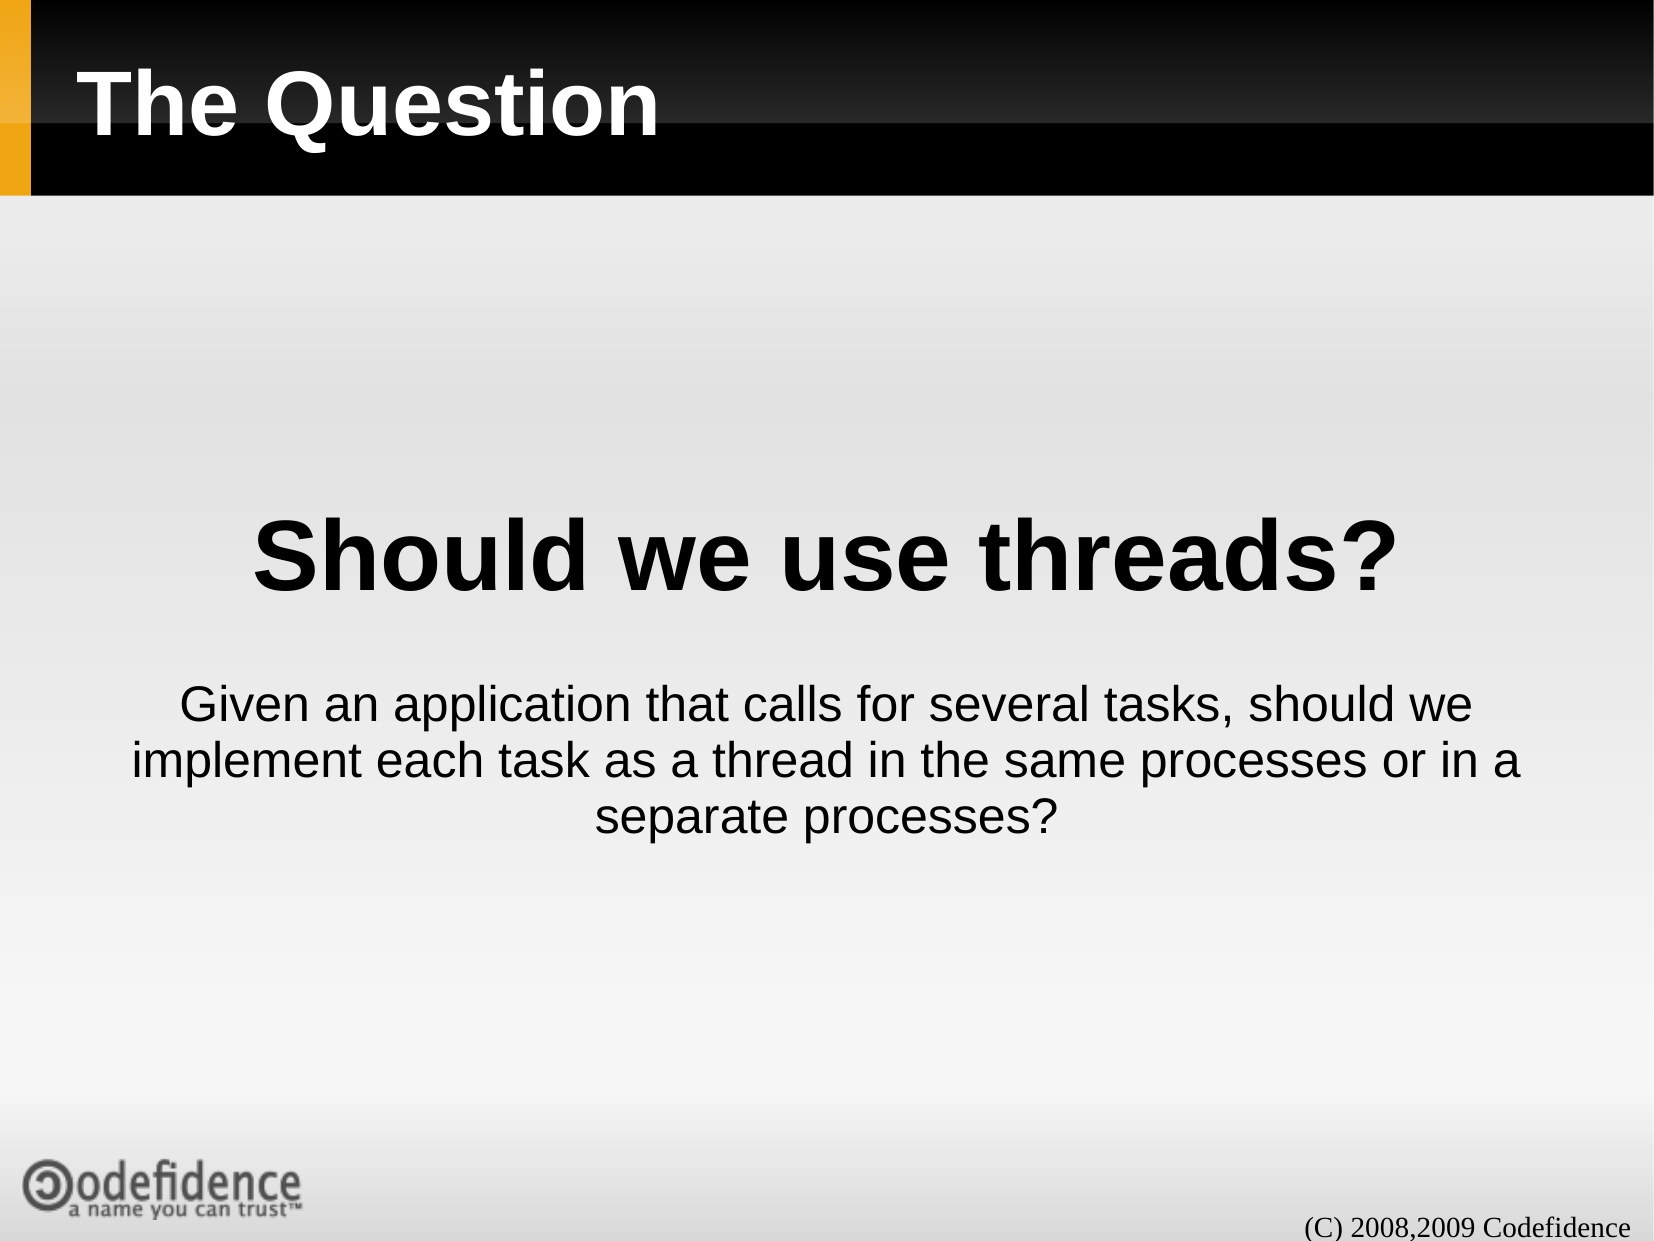

# The Question
Should we use threads?
Given an application that calls for several tasks, should we implement each task as a thread in the same processes or in a separate processes?